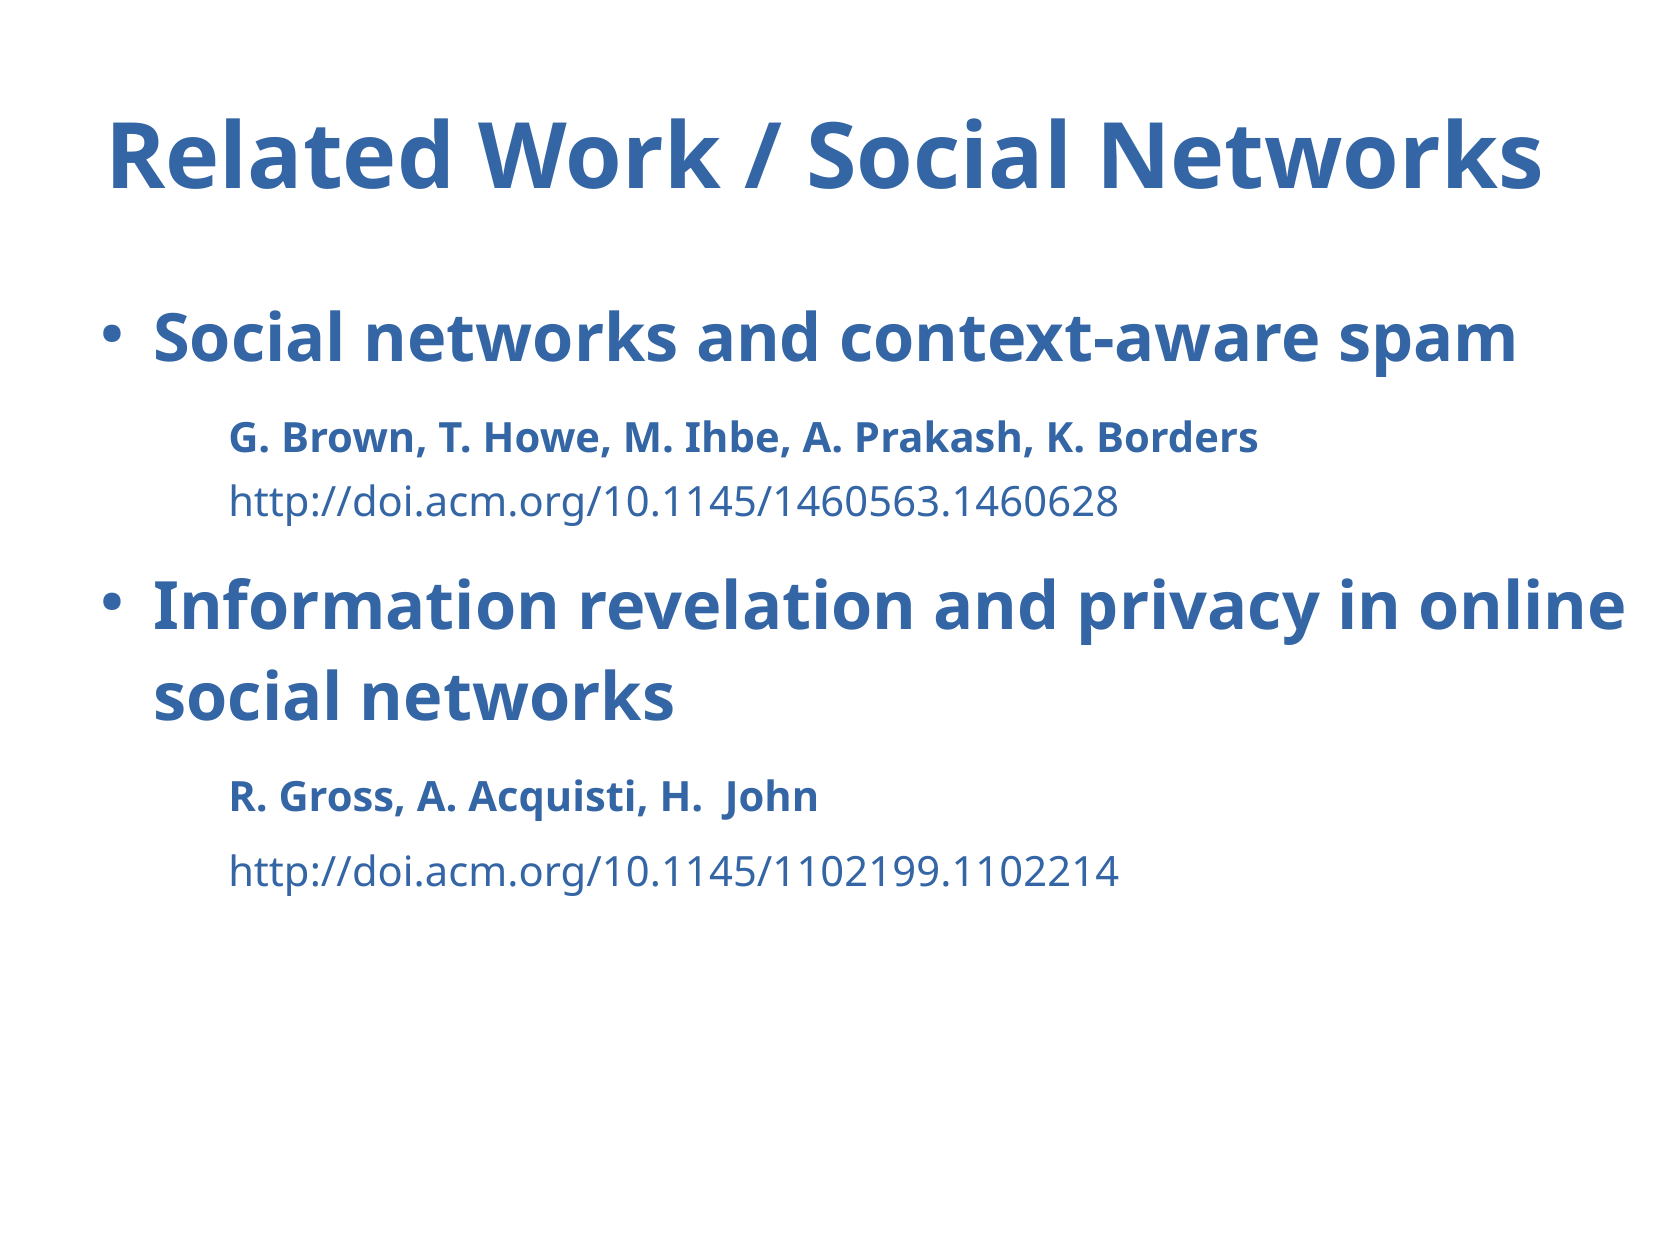

# Related Work / Social Networks
Social networks and context-aware spam
	G. Brown, T. Howe, M. Ihbe, A. Prakash, K. Borders
	http://doi.acm.org/10.1145/1460563.1460628
Information revelation and privacy in online social networks
	R. Gross, A. Acquisti, H. John
	http://doi.acm.org/10.1145/1102199.1102214